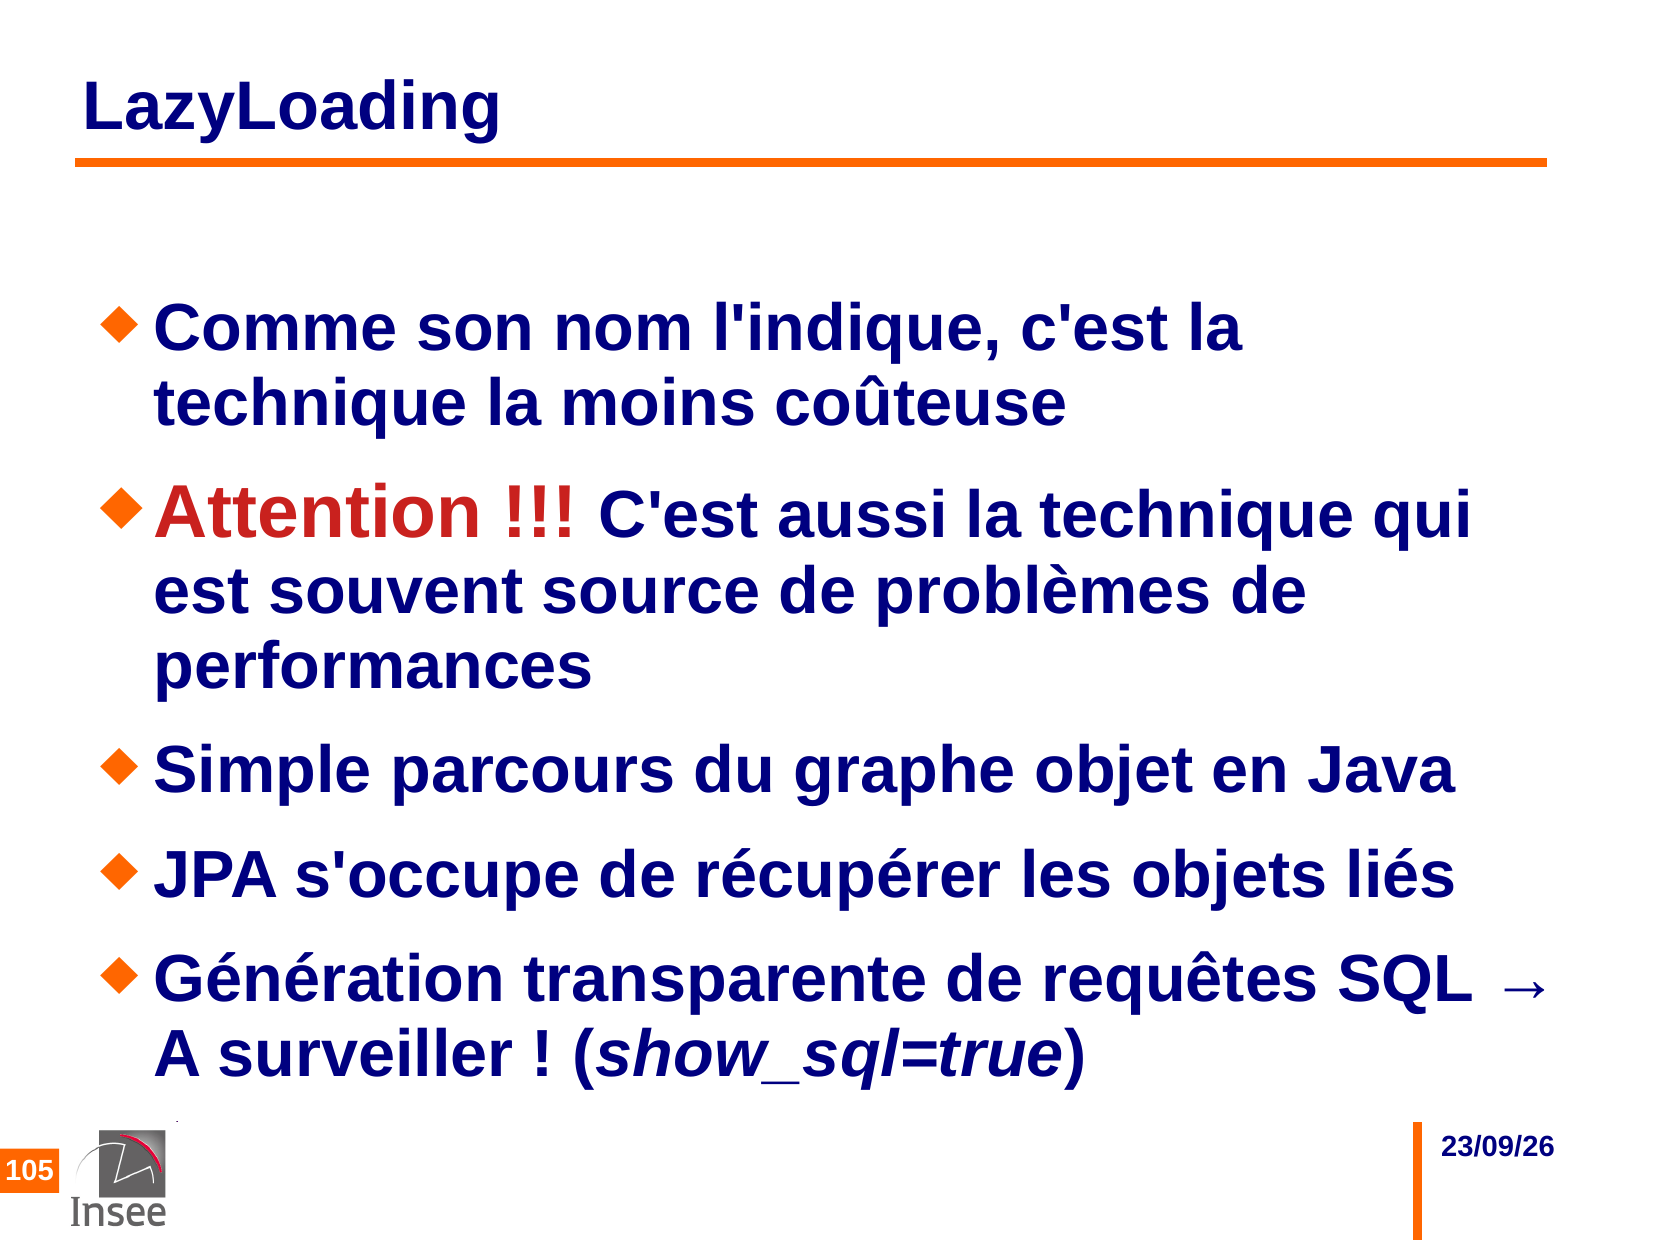

# LazyLoading
Comme son nom l'indique, c'est la technique la moins coûteuse
Attention !!! C'est aussi la technique qui est souvent source de problèmes de performances
Simple parcours du graphe objet en Java
JPA s'occupe de récupérer les objets liés
Génération transparente de requêtes SQL → A surveiller ! (show_sql=true)
105